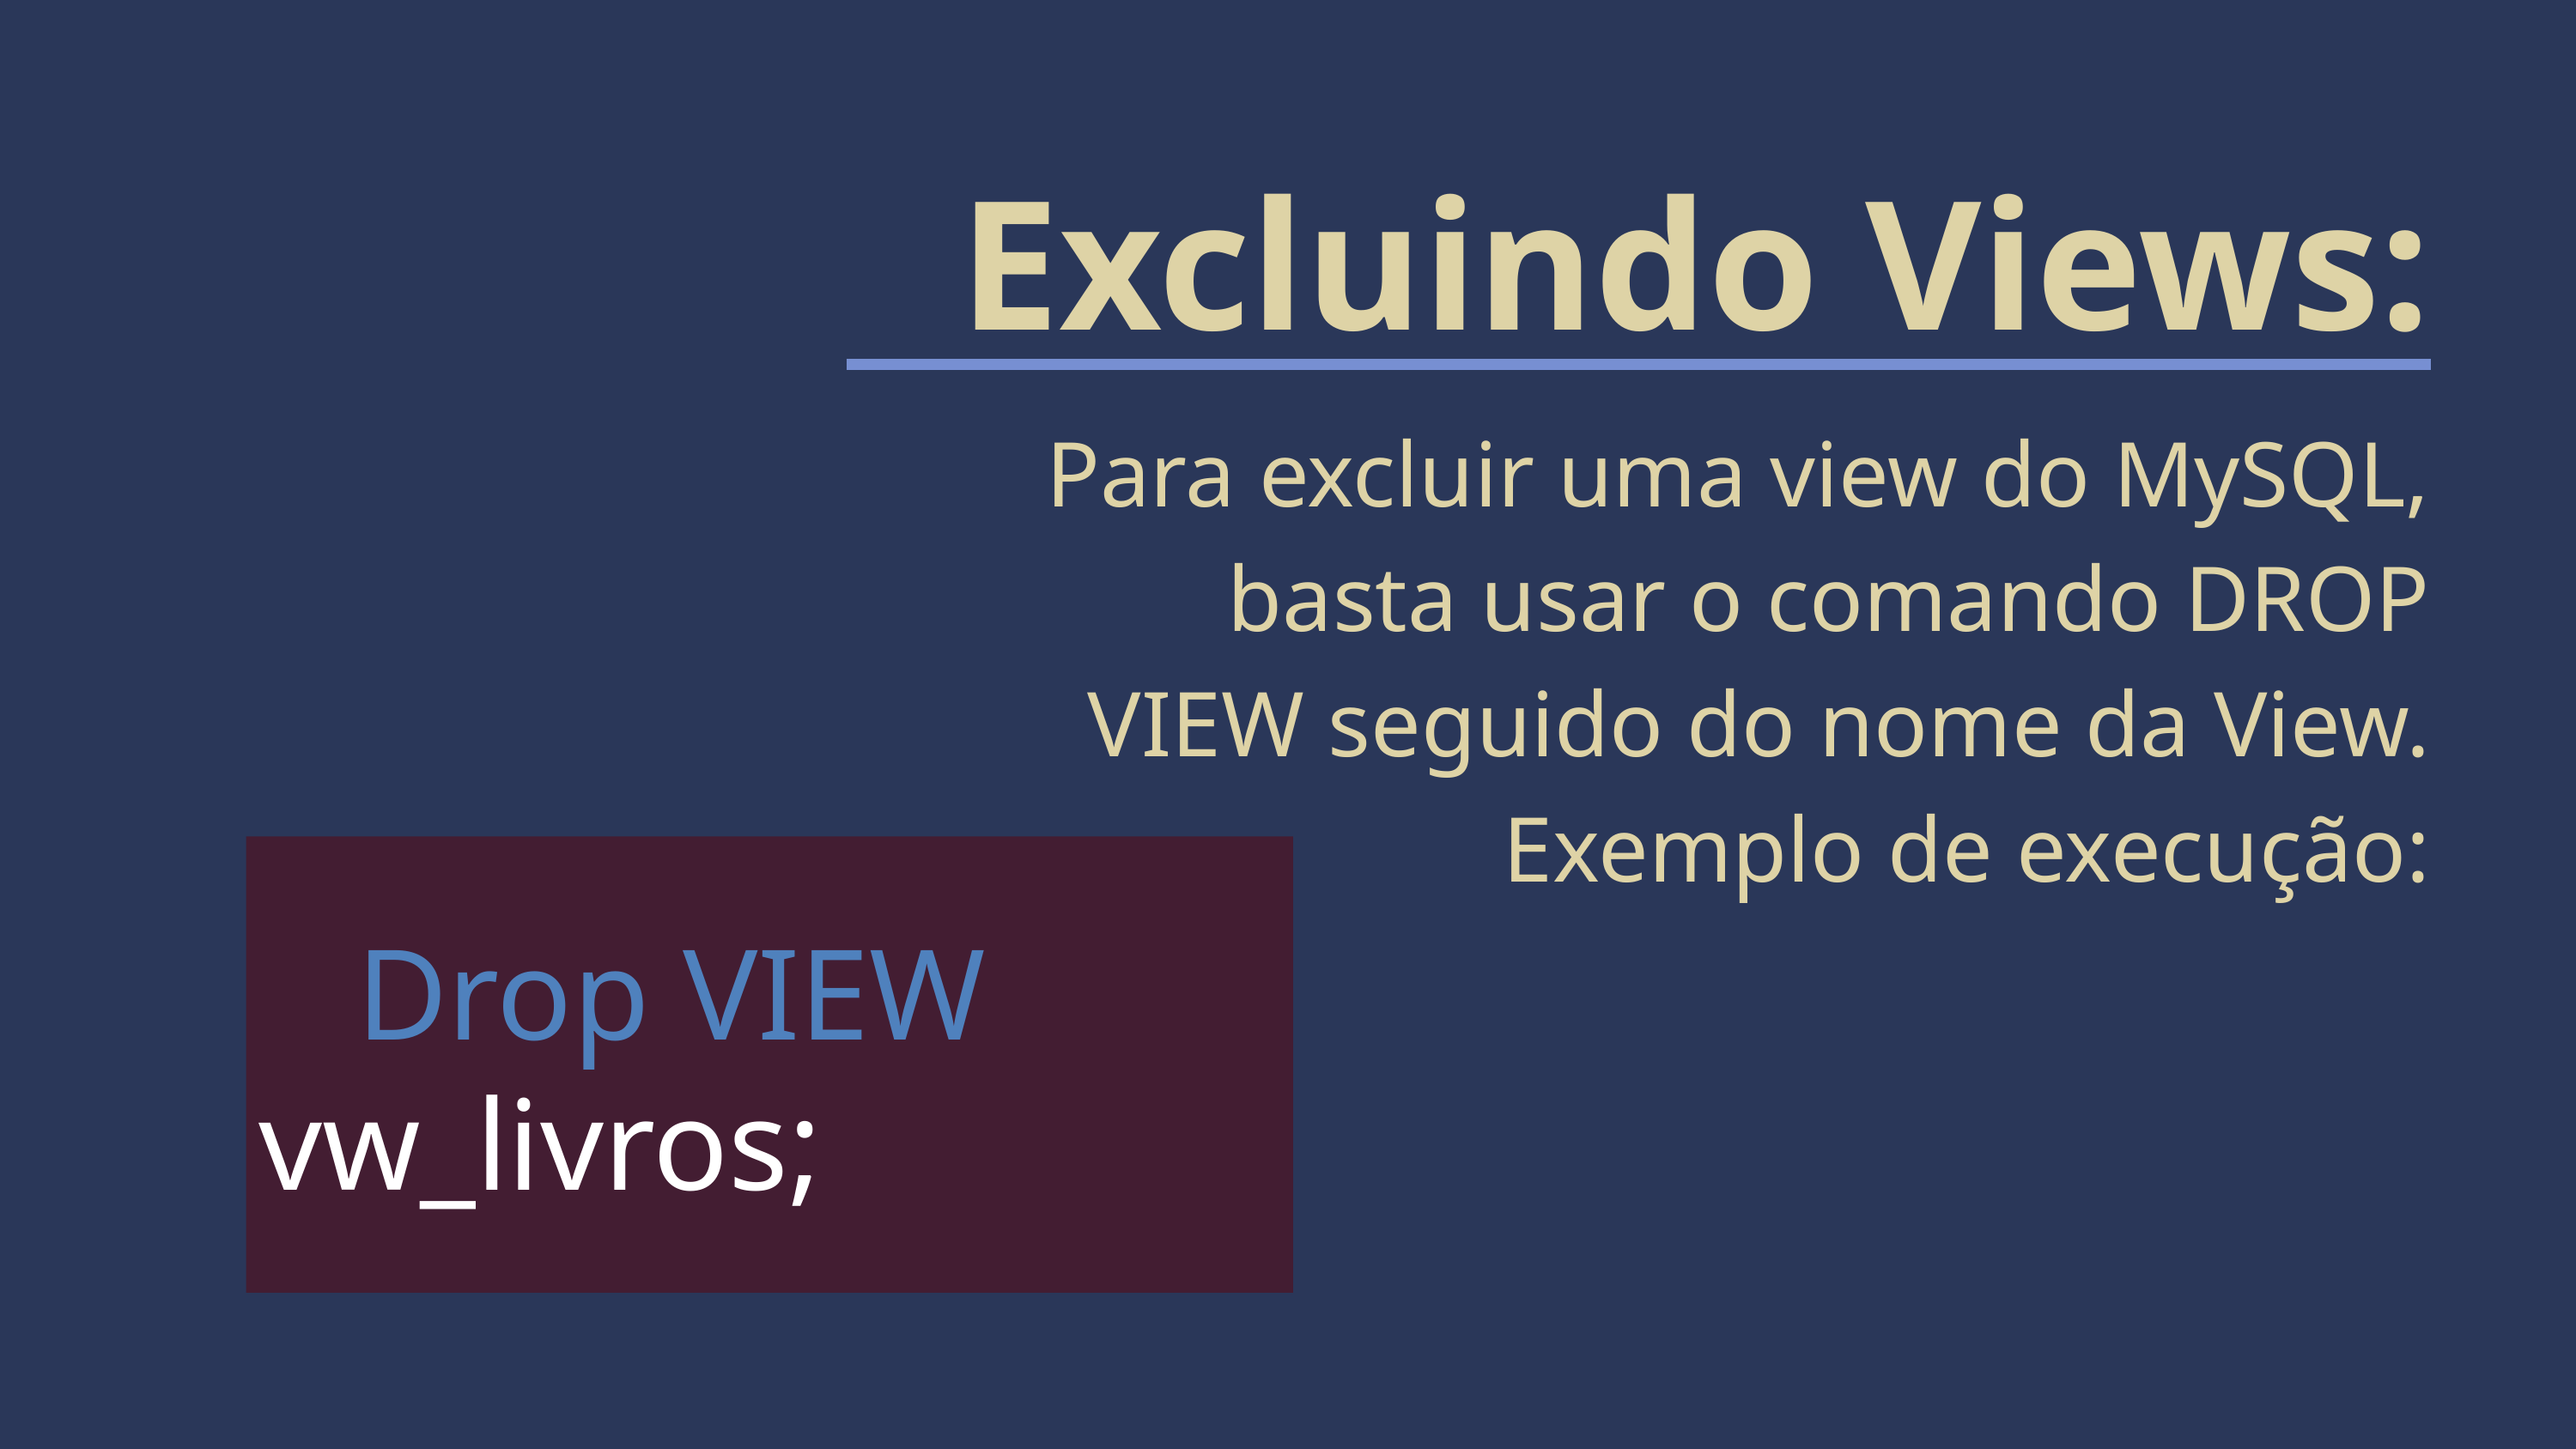

Excluindo Views:
Para excluir uma view do MySQL, basta usar o comando DROP VIEW seguido do nome da View.
Exemplo de execução:
 Drop VIEW vw_livros;